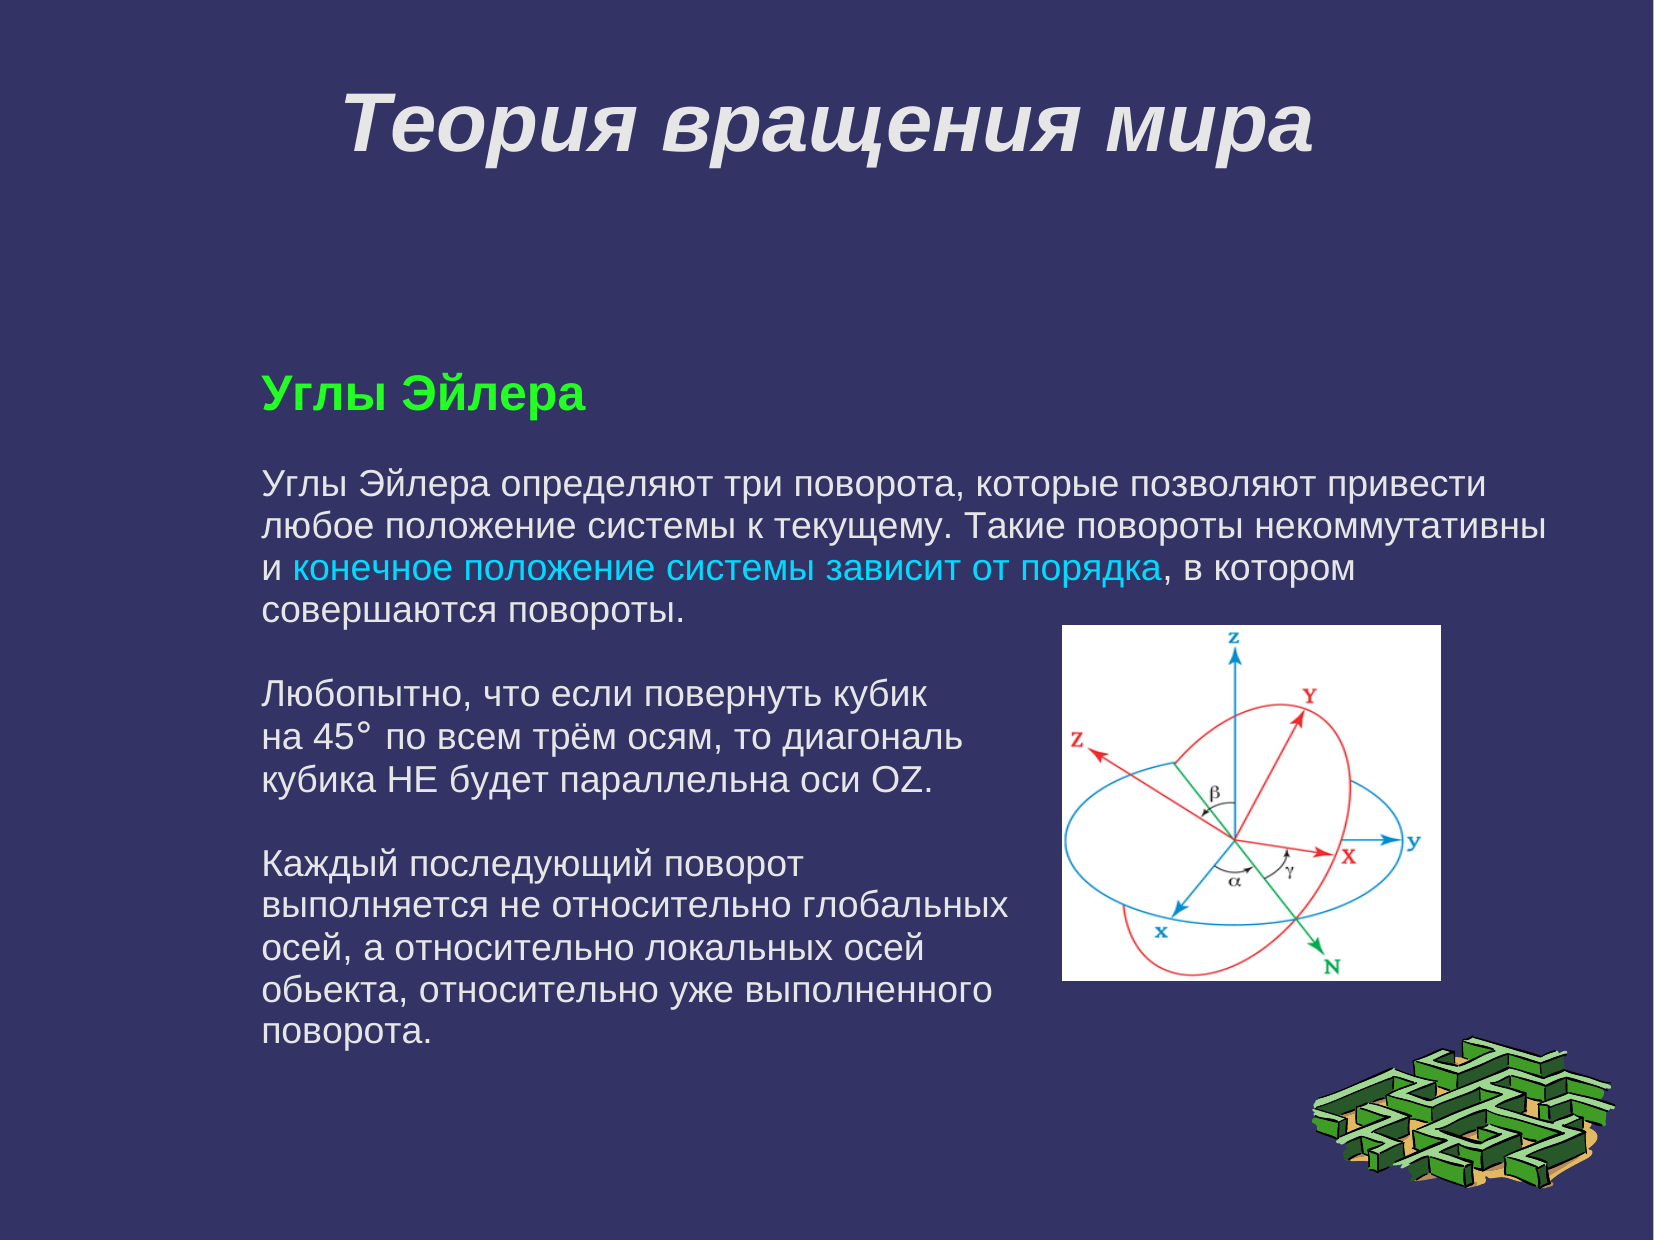

# Теория вращения мира
Углы Эйлера
Углы Эйлера определяют три поворота, которые позволяют привести любое положение системы к текущему. Такие повороты некоммутативны и конечное положение системы зависит от порядка, в котором совершаются повороты.
Любопытно, что если повернуть кубик
на 45° по всем трём осям, то диагональ
кубика НЕ будет параллельна оси OZ.
Каждый последующий поворот
выполняется не относительно глобальных
осей, а относительно локальных осей
обьекта, относительно уже выполненного
поворота.